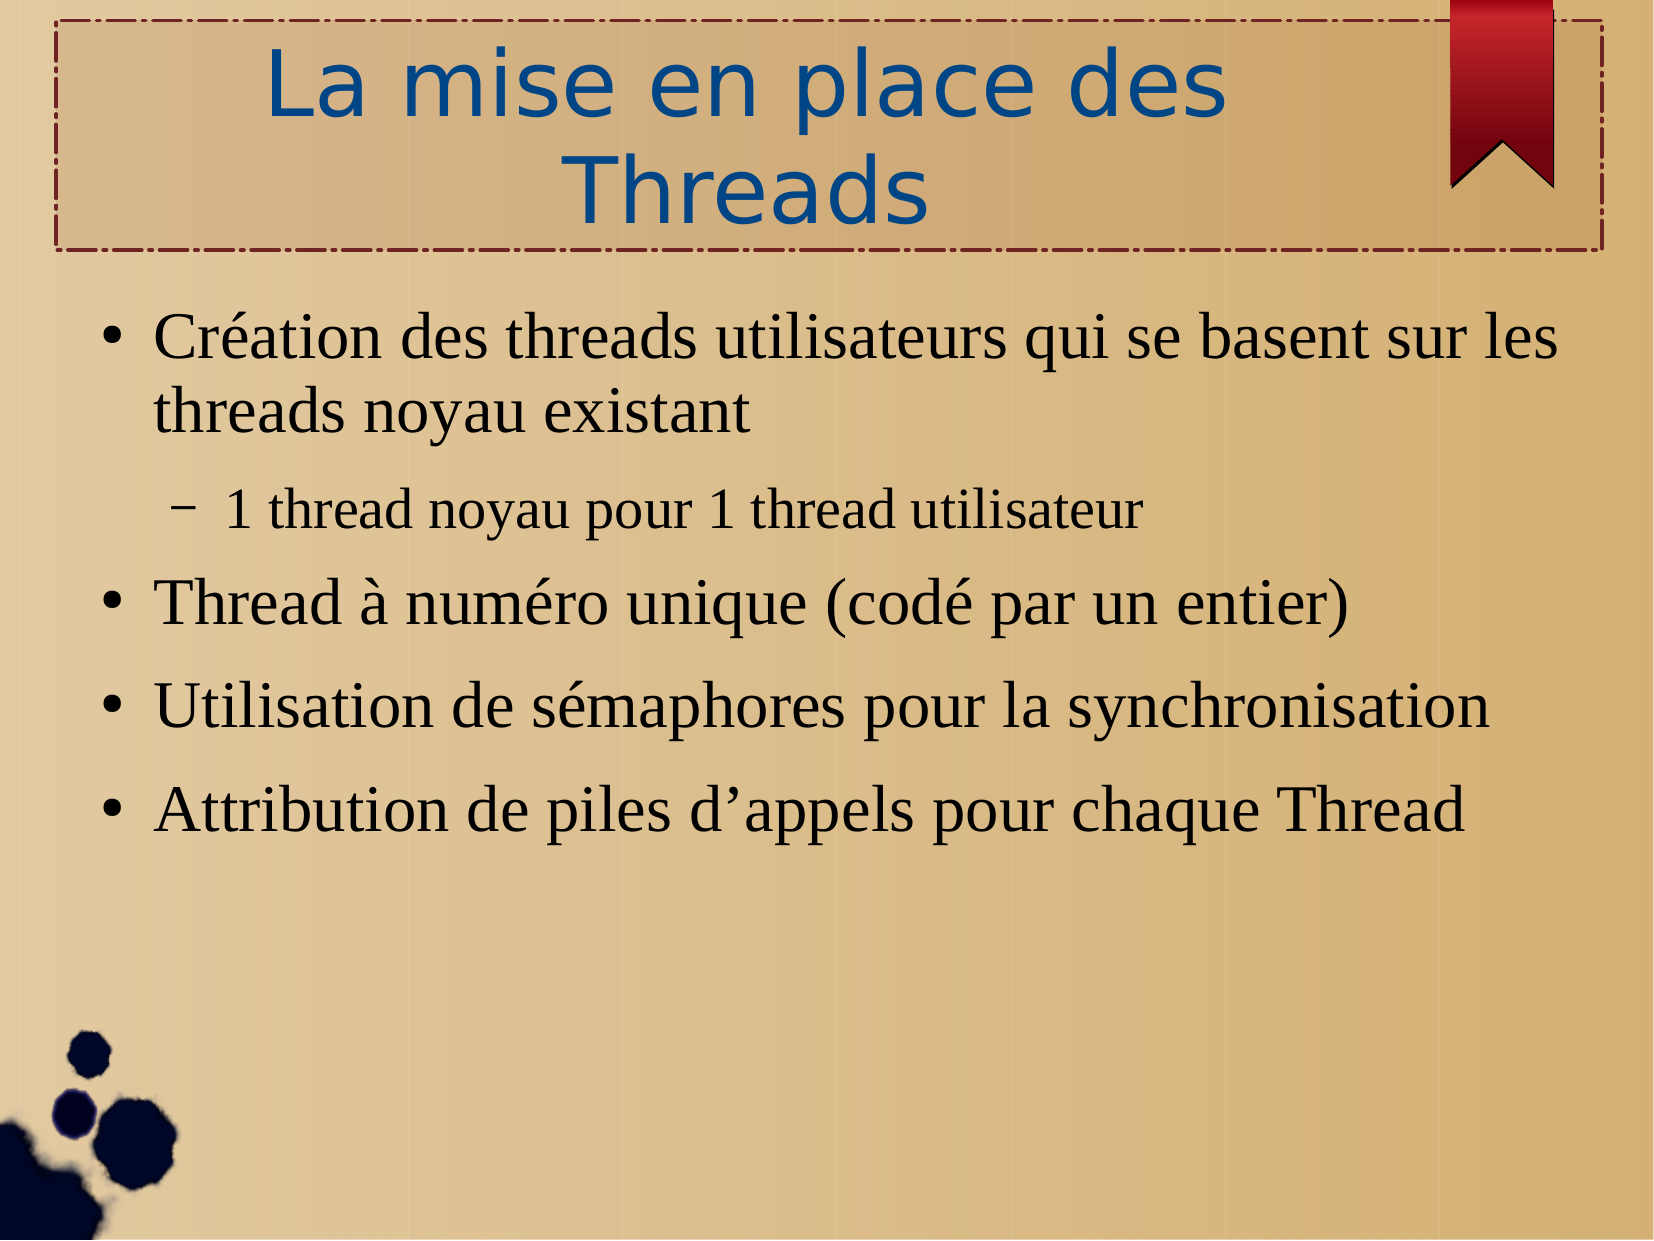

# La mise en place des Threads
Création des threads utilisateurs qui se basent sur les threads noyau existant
1 thread noyau pour 1 thread utilisateur
Thread à numéro unique (codé par un entier)
Utilisation de sémaphores pour la synchronisation
Attribution de piles d’appels pour chaque Thread